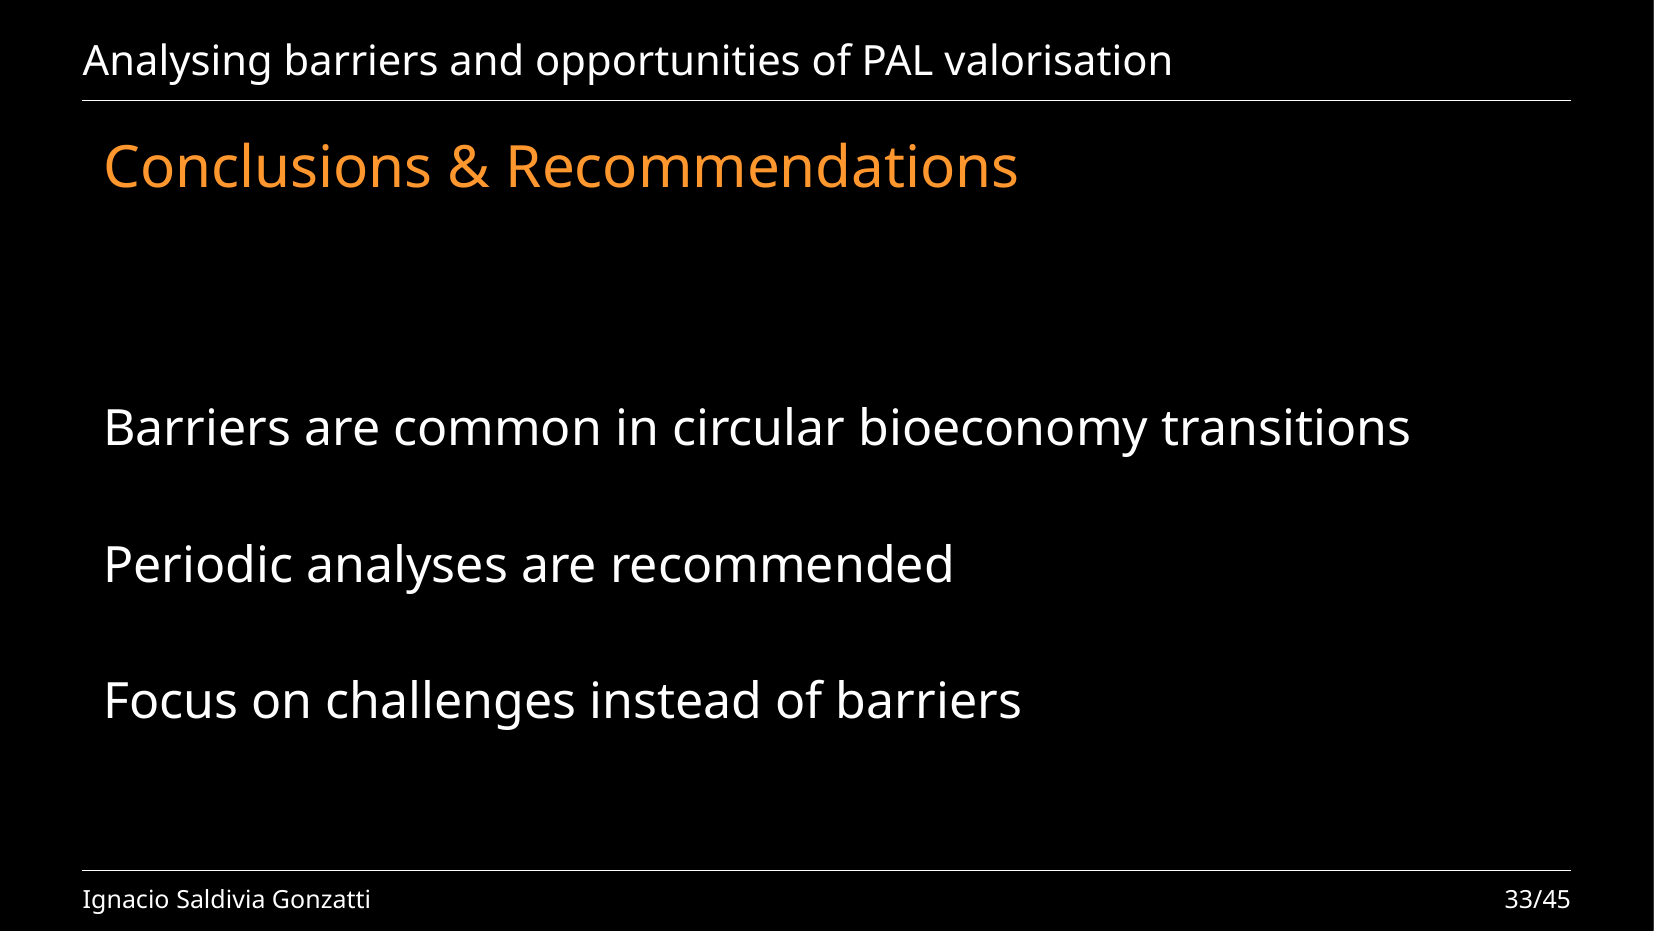

# Analysing barriers and opportunities of PAL valorisation
Conclusions & Recommendations
Barriers are common in circular bioeconomy transitions
Periodic analyses are recommended
Focus on challenges instead of barriers
Ignacio Saldivia Gonzatti
33